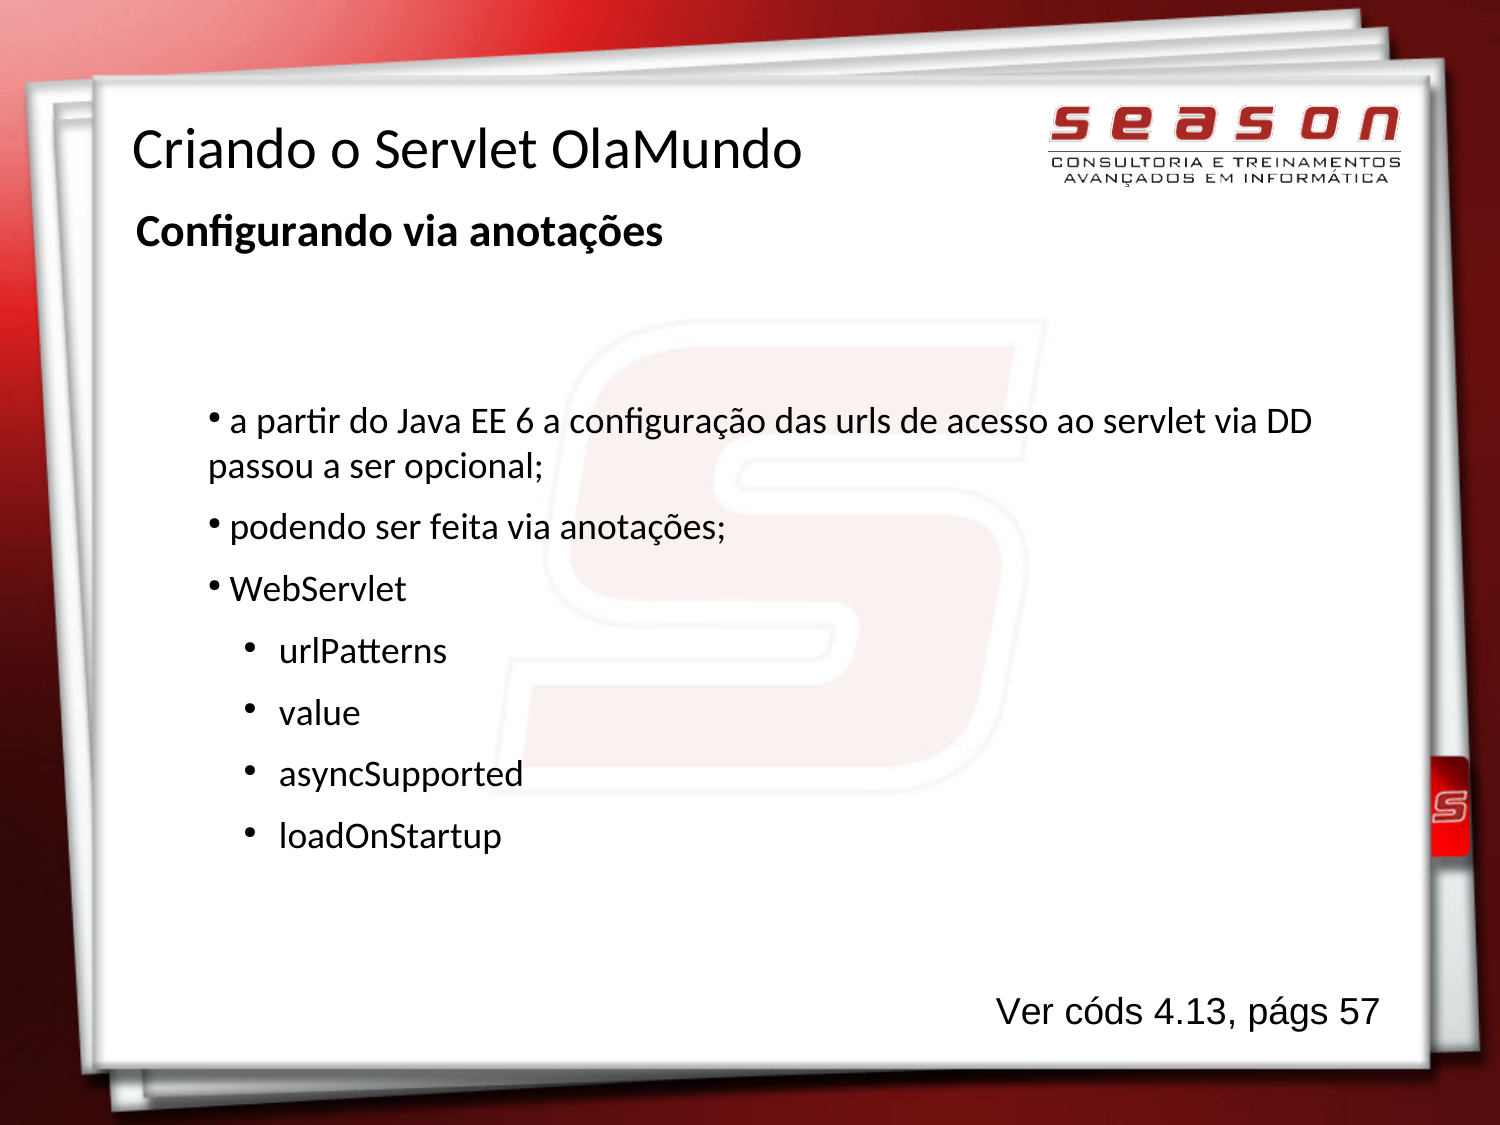

# Criando o Servlet OlaMundo
Configurando via anotações
 a partir do Java EE 6 a configuração das urls de acesso ao servlet via DD passou a ser opcional;
 podendo ser feita via anotações;
 WebServlet
urlPatterns
value
asyncSupported
loadOnStartup
Ver códs 4.13, págs 57